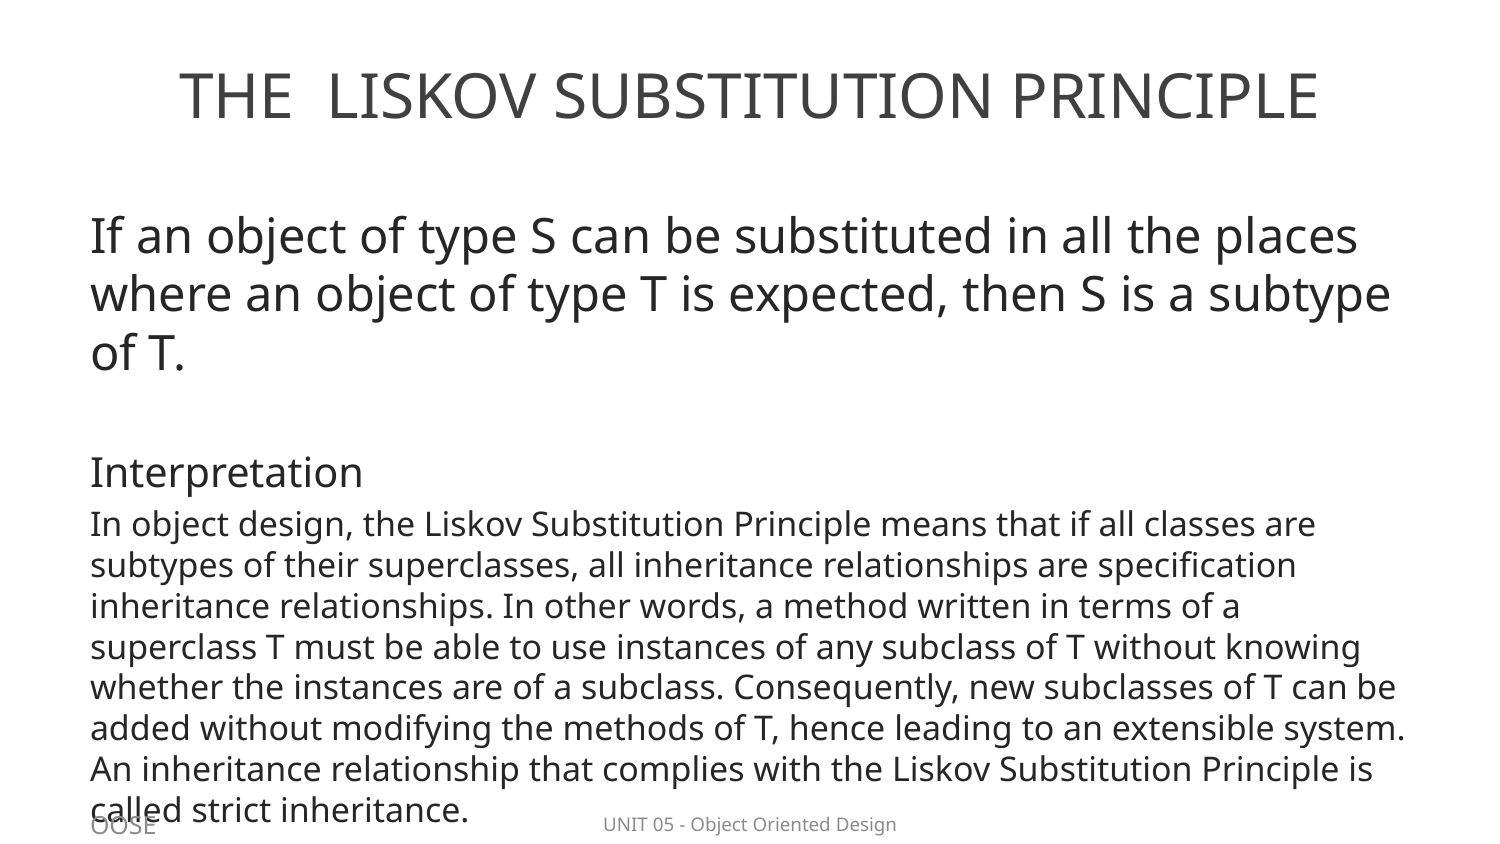

# The liskov substitution principle
If an object of type S can be substituted in all the places where an object of type T is expected, then S is a subtype of T.
Interpretation
In object design, the Liskov Substitution Principle means that if all classes are subtypes of their superclasses, all inheritance relationships are specification inheritance relationships. In other words, a method written in terms of a superclass T must be able to use instances of any subclass of T without knowing whether the instances are of a subclass. Consequently, new subclasses of T can be added without modifying the methods of T, hence leading to an extensible system. An inheritance relationship that complies with the Liskov Substitution Principle is called strict inheritance.
OOSE
UNIT 05 - Object Oriented Design